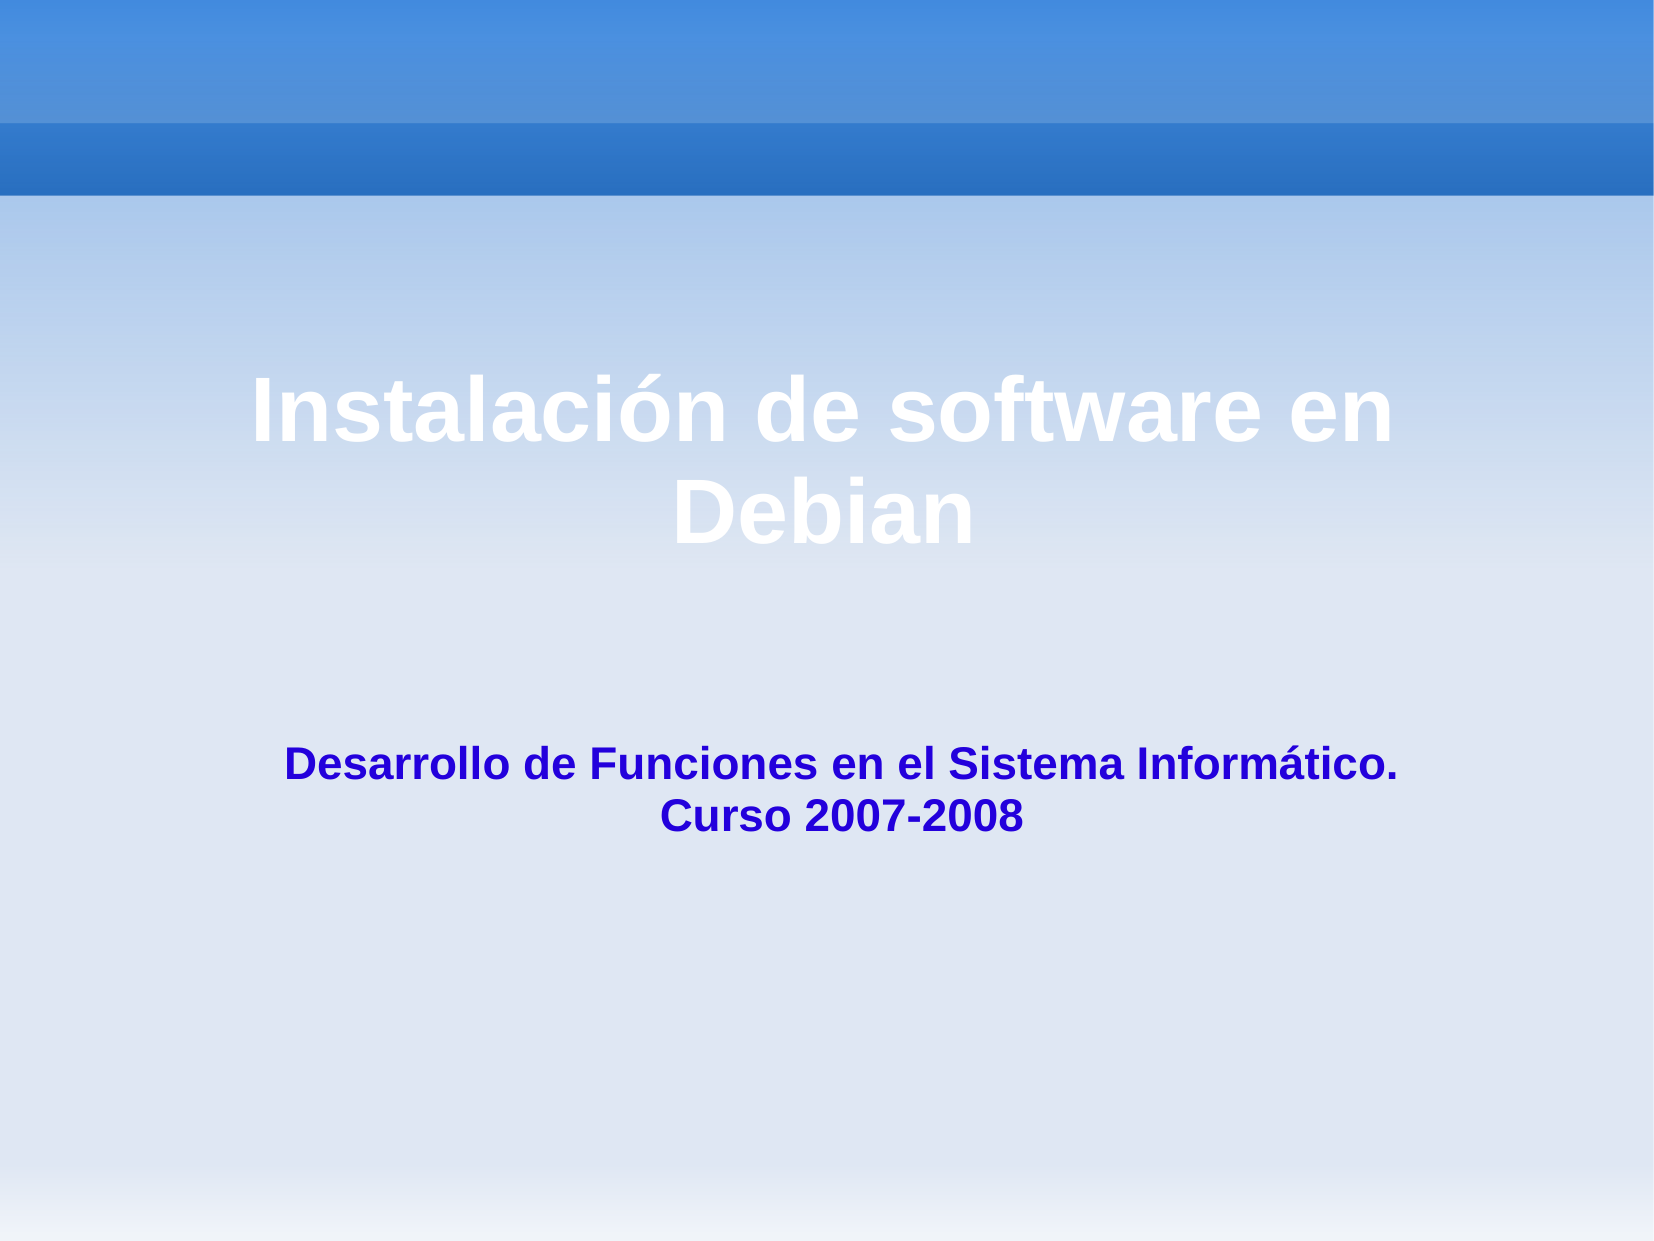

# Instalación de software en Debian
Desarrollo de Funciones en el Sistema Informático.
Curso 2007-2008